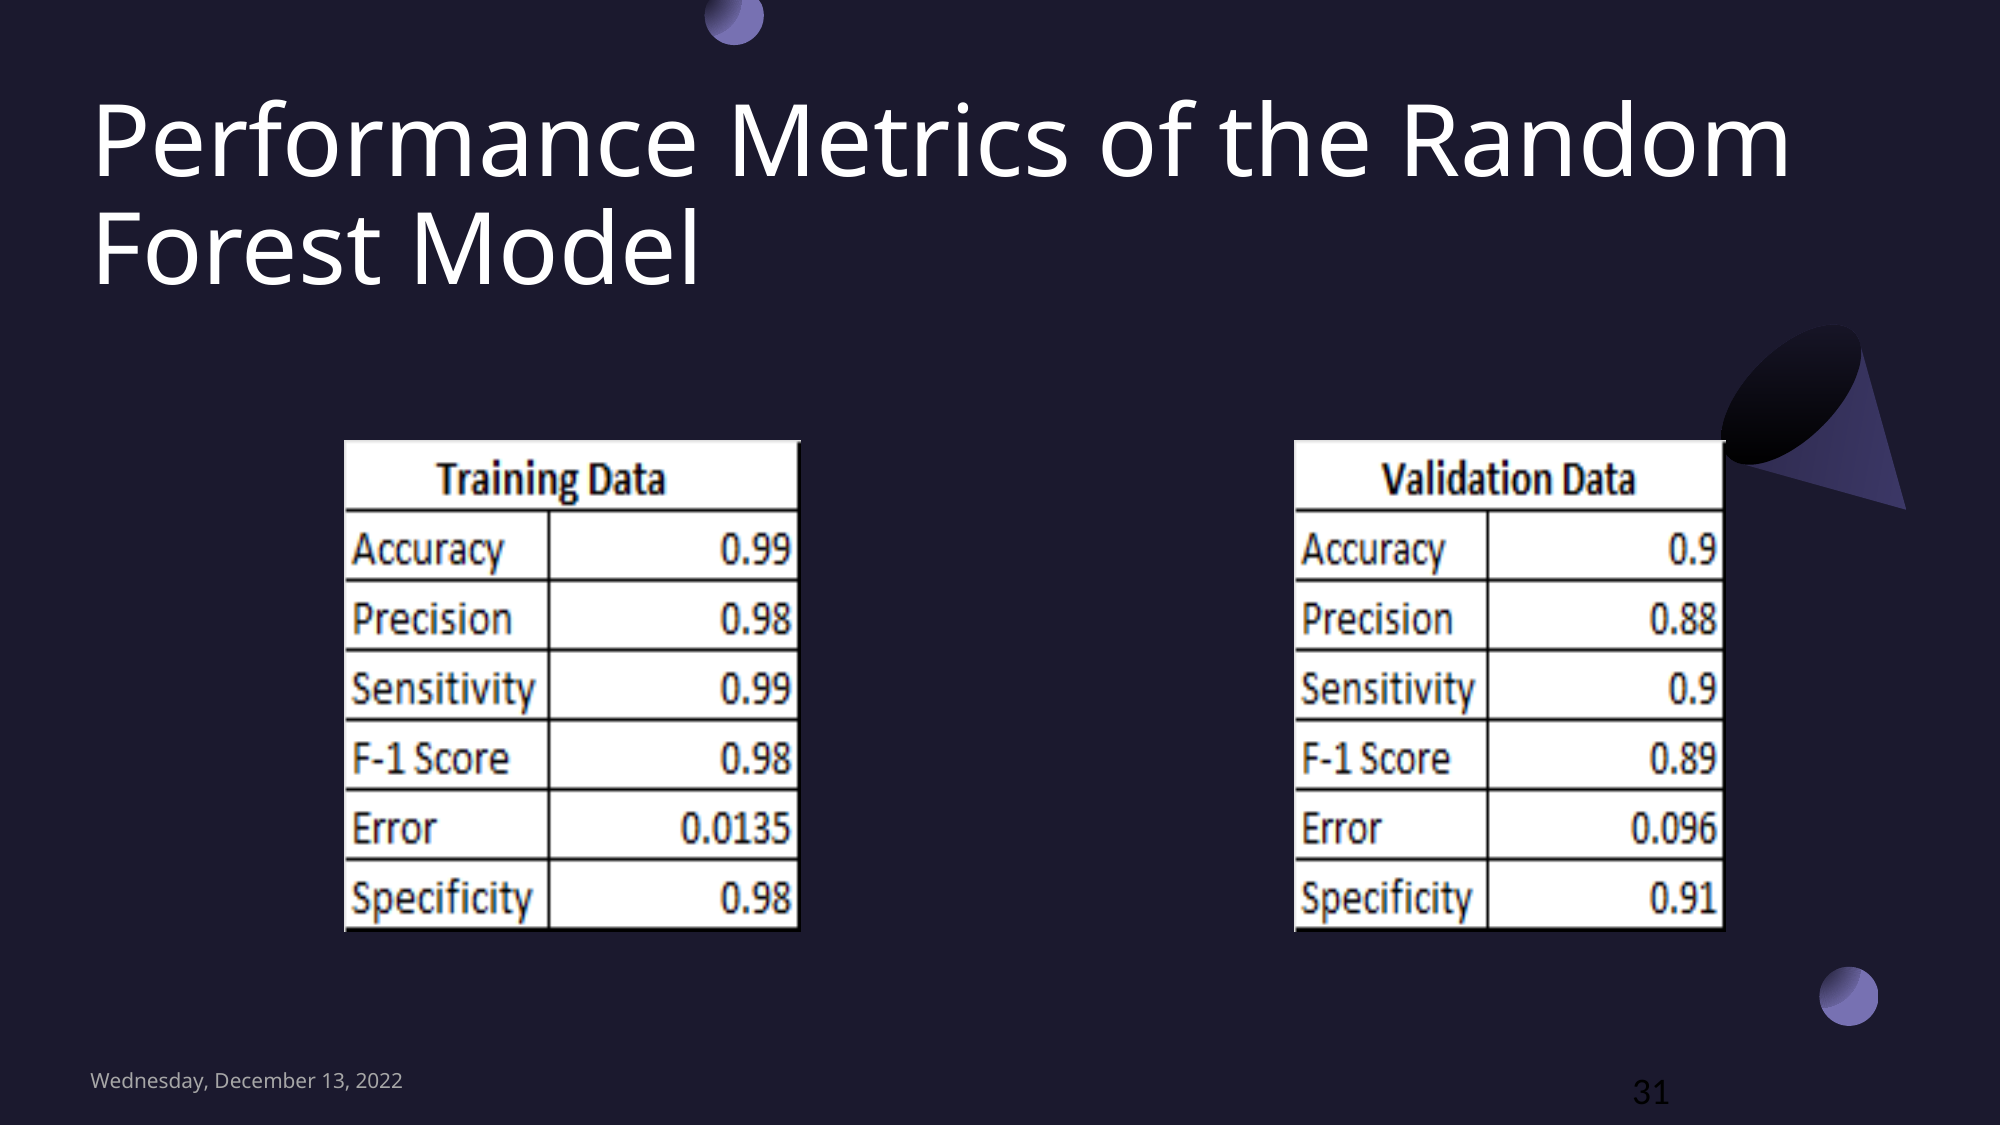

# Performance Metrics of the Random Forest Model
Wednesday, December 13, 2022